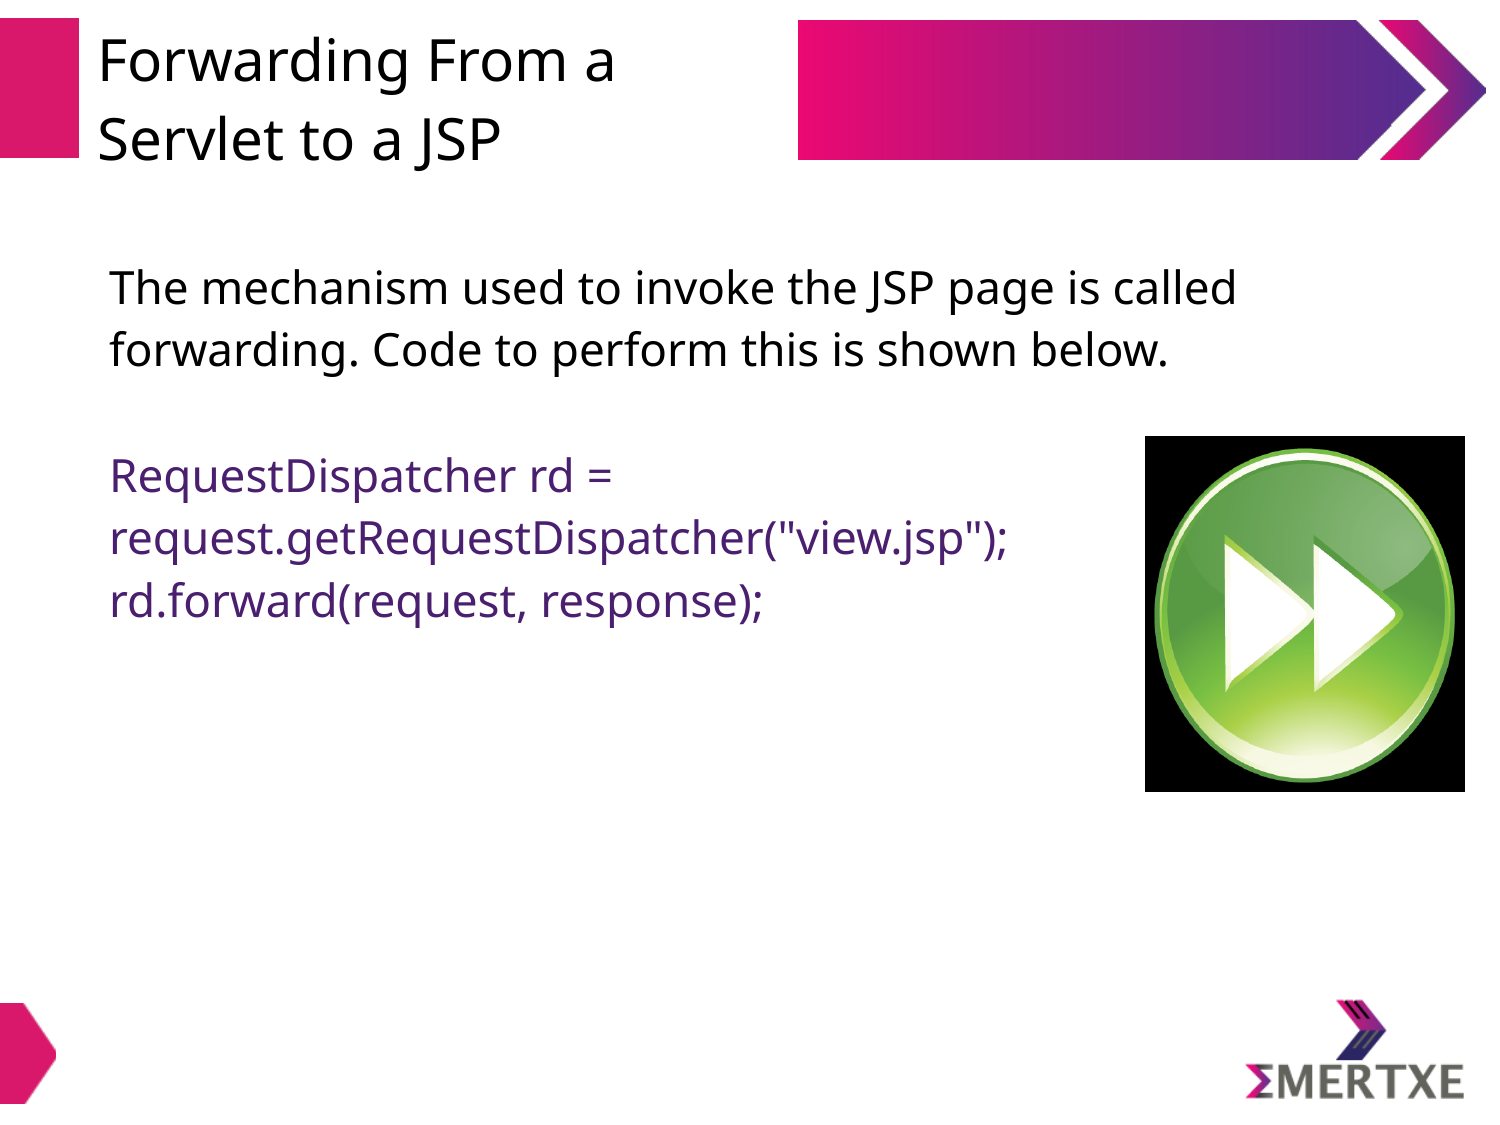

Forwarding From a Servlet to a JSP
The mechanism used to invoke the JSP page is called forwarding. Code to perform this is shown below.
RequestDispatcher rd = request.getRequestDispatcher("view.jsp");
rd.forward(request, response);